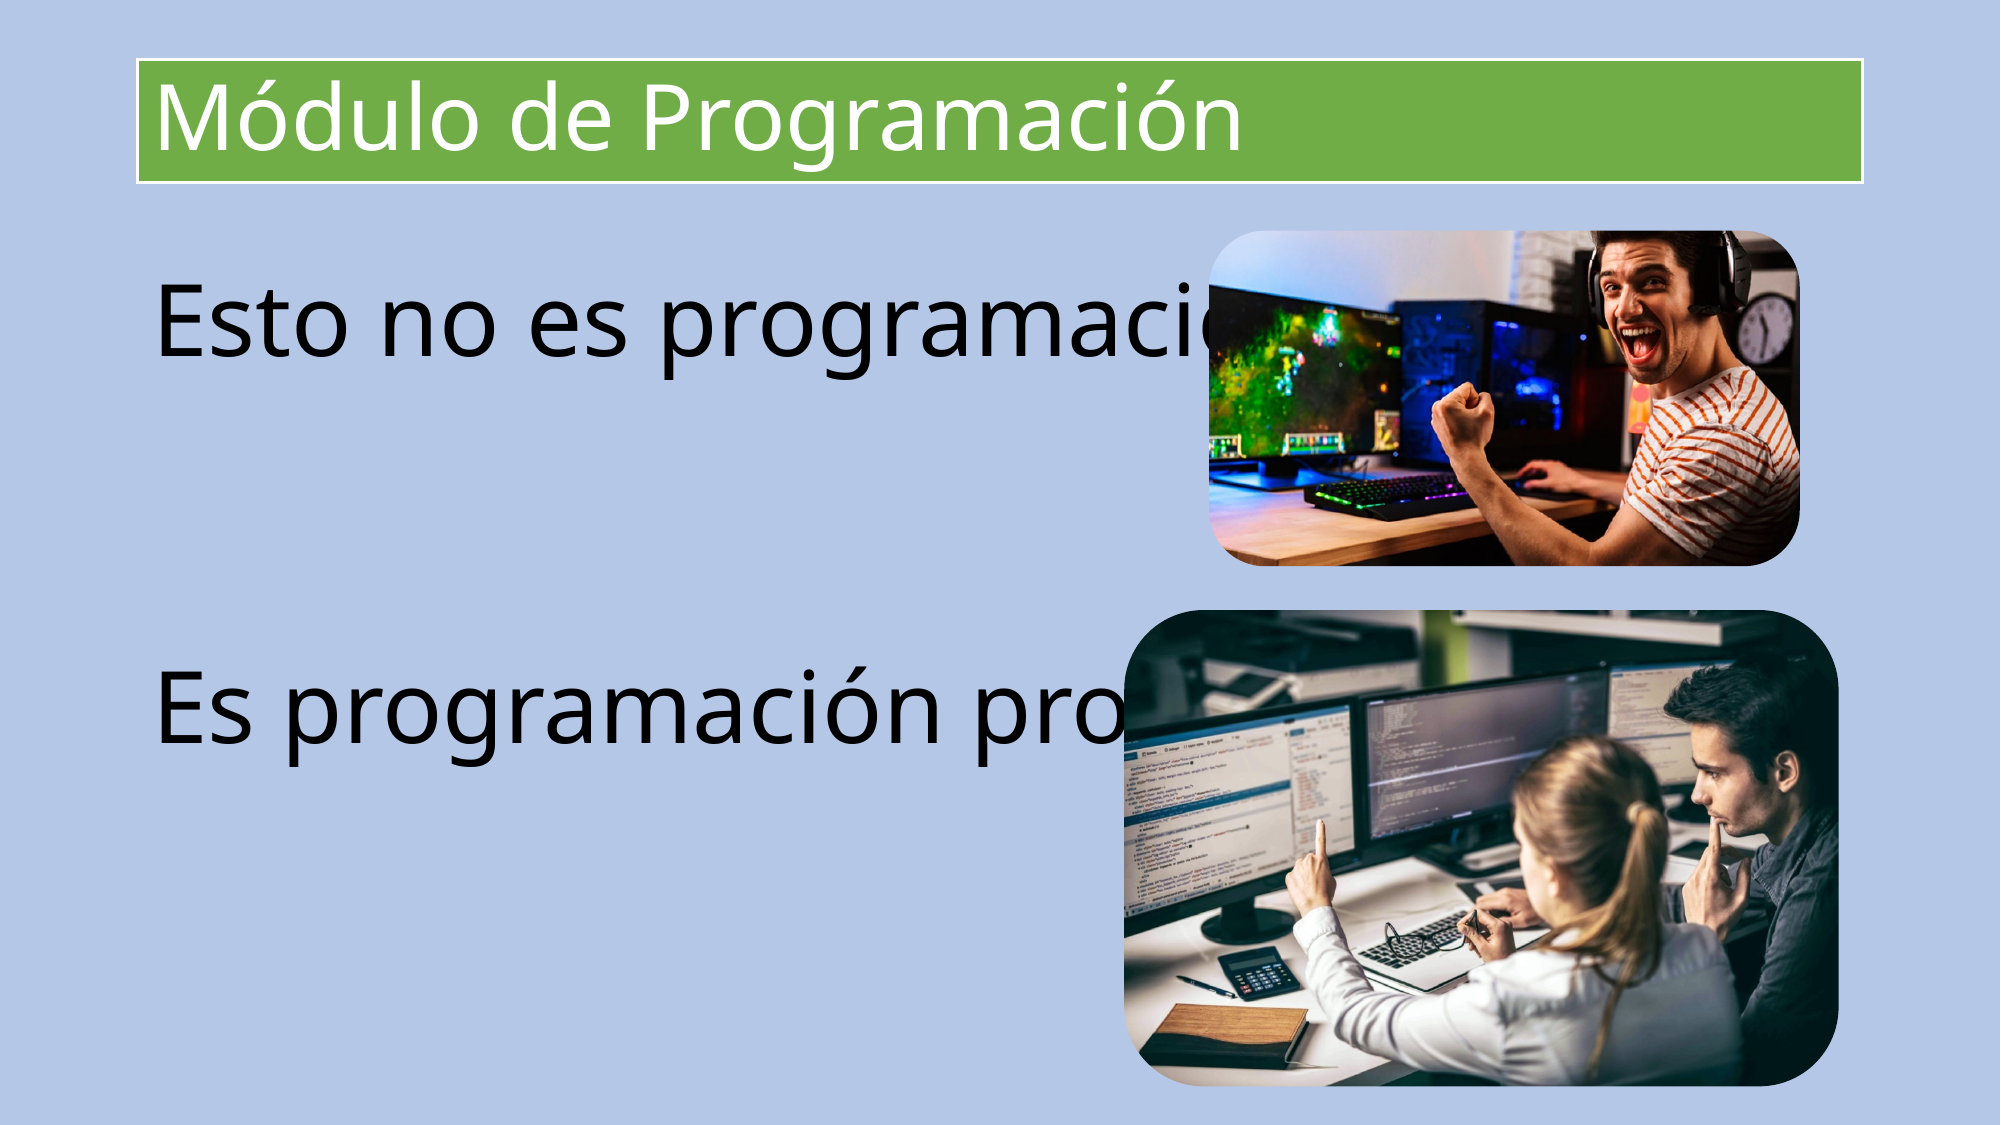

# Módulo de Programación
Esto no es programación lúdica.
Es programación profesional.